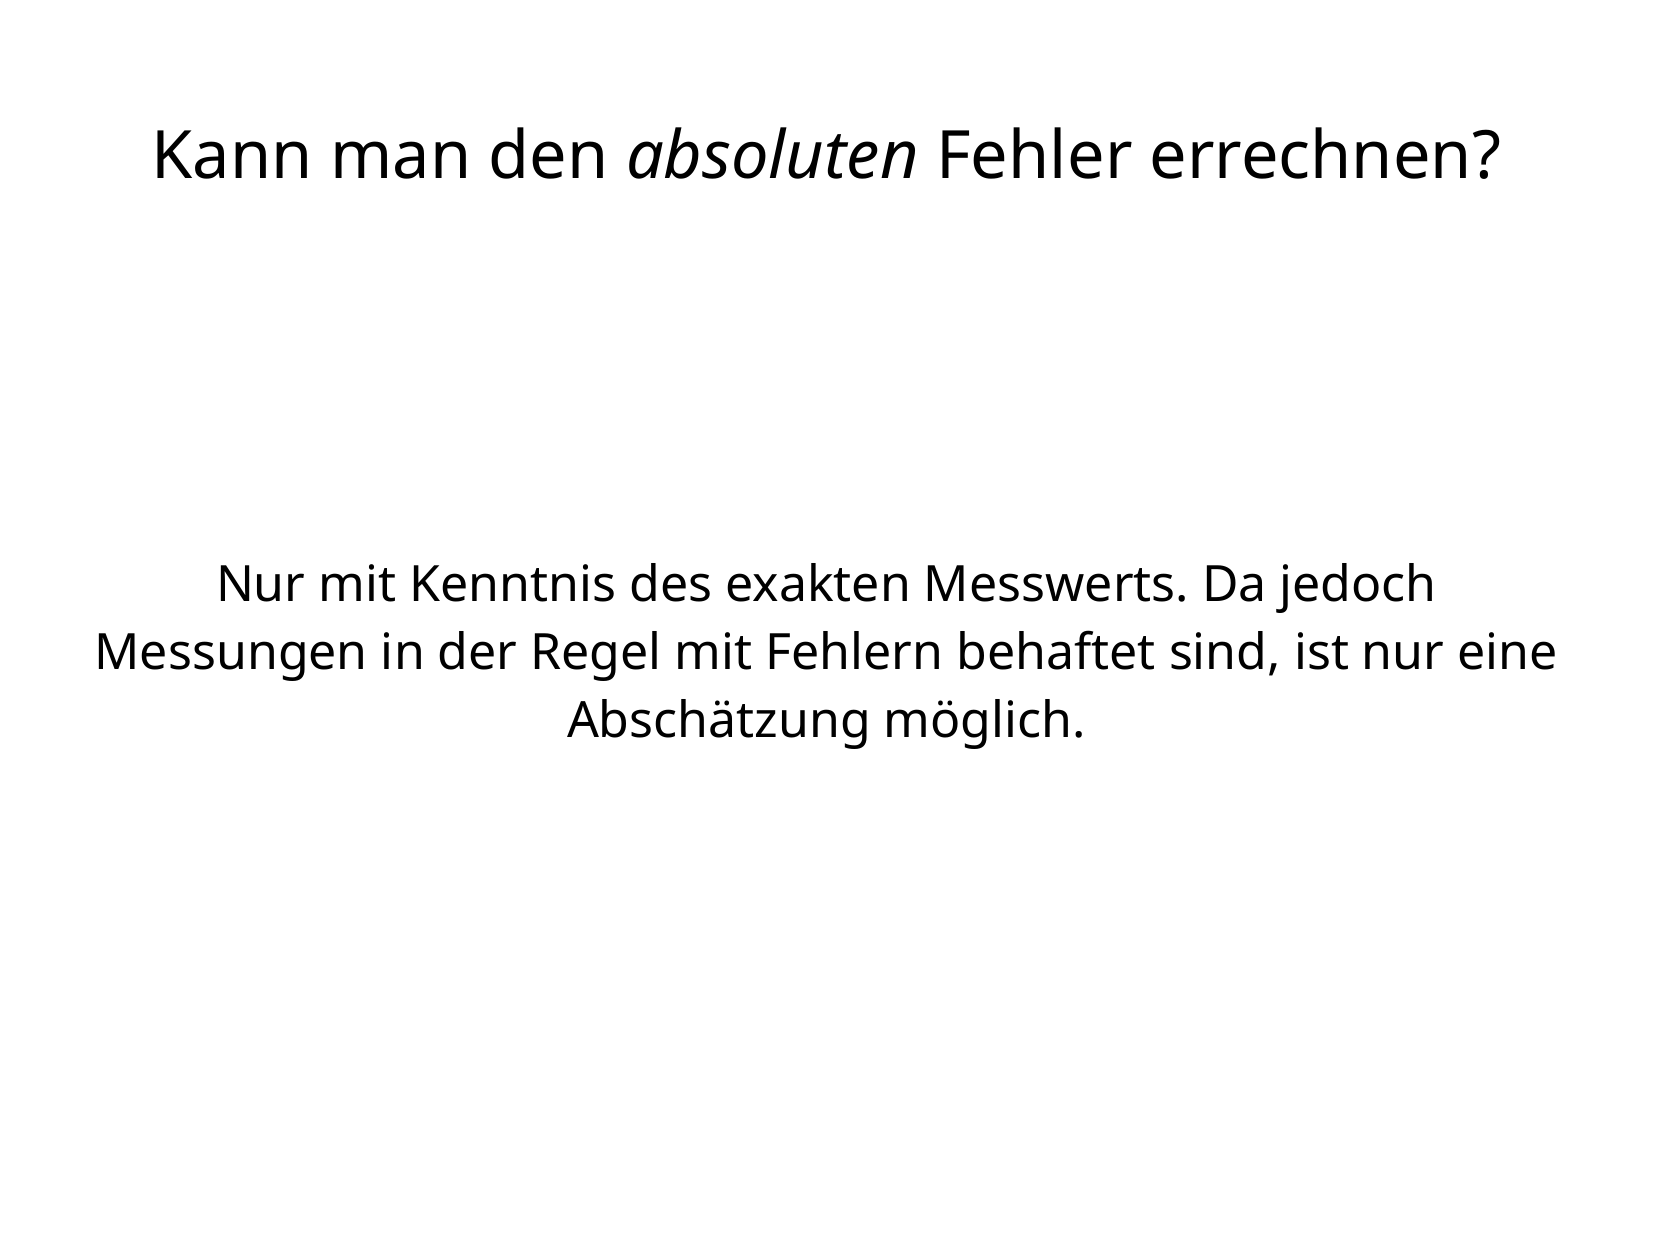

# Kann man den absoluten Fehler errechnen?
Nur mit Kenntnis des exakten Messwerts. Da jedoch Messungen in der Regel mit Fehlern behaftet sind, ist nur eine Abschätzung möglich.